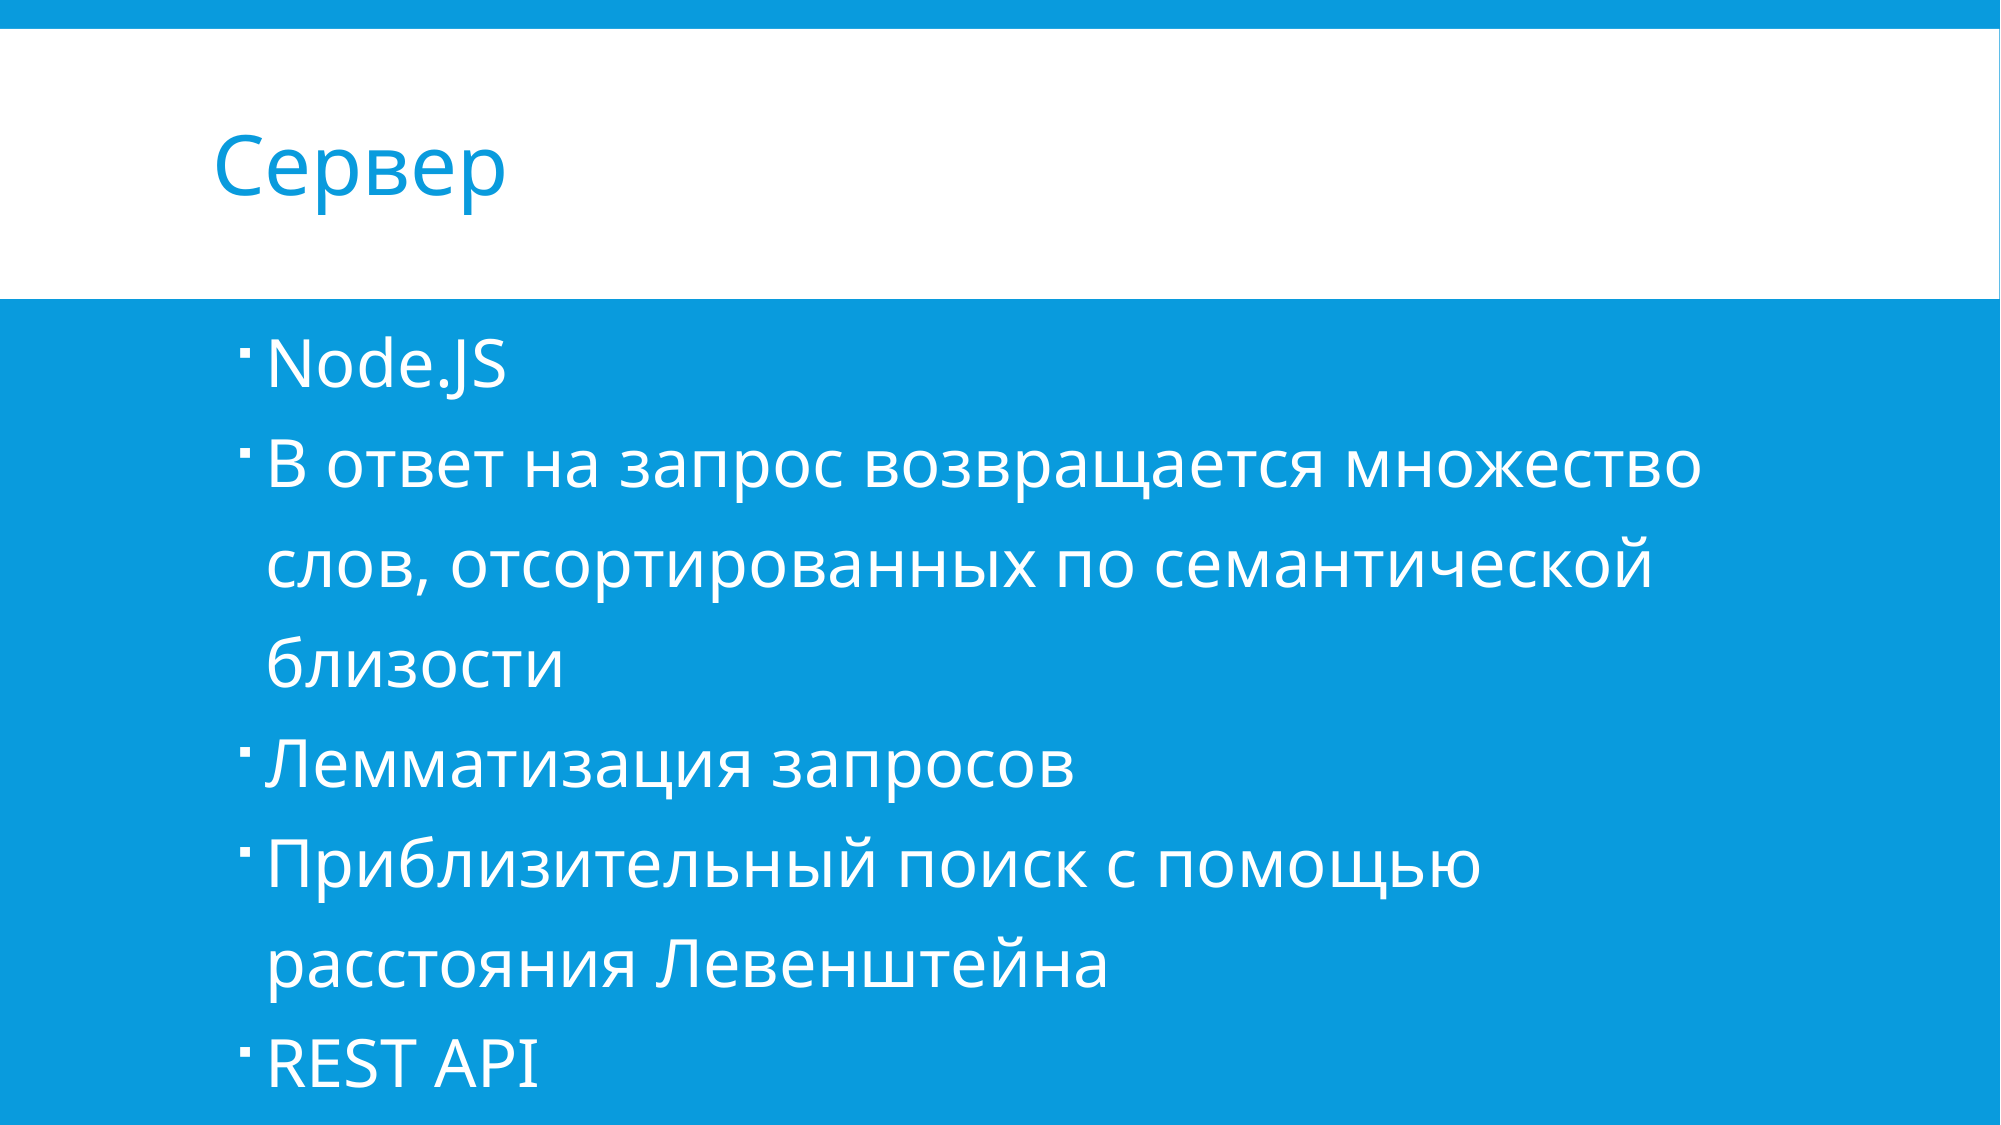

Сервер
Node.JS
В ответ на запрос возвращается множество слов, отсортированных по семантической близости
Лемматизация запросов
Приблизительный поиск с помощью расстояния Левенштейна
REST API